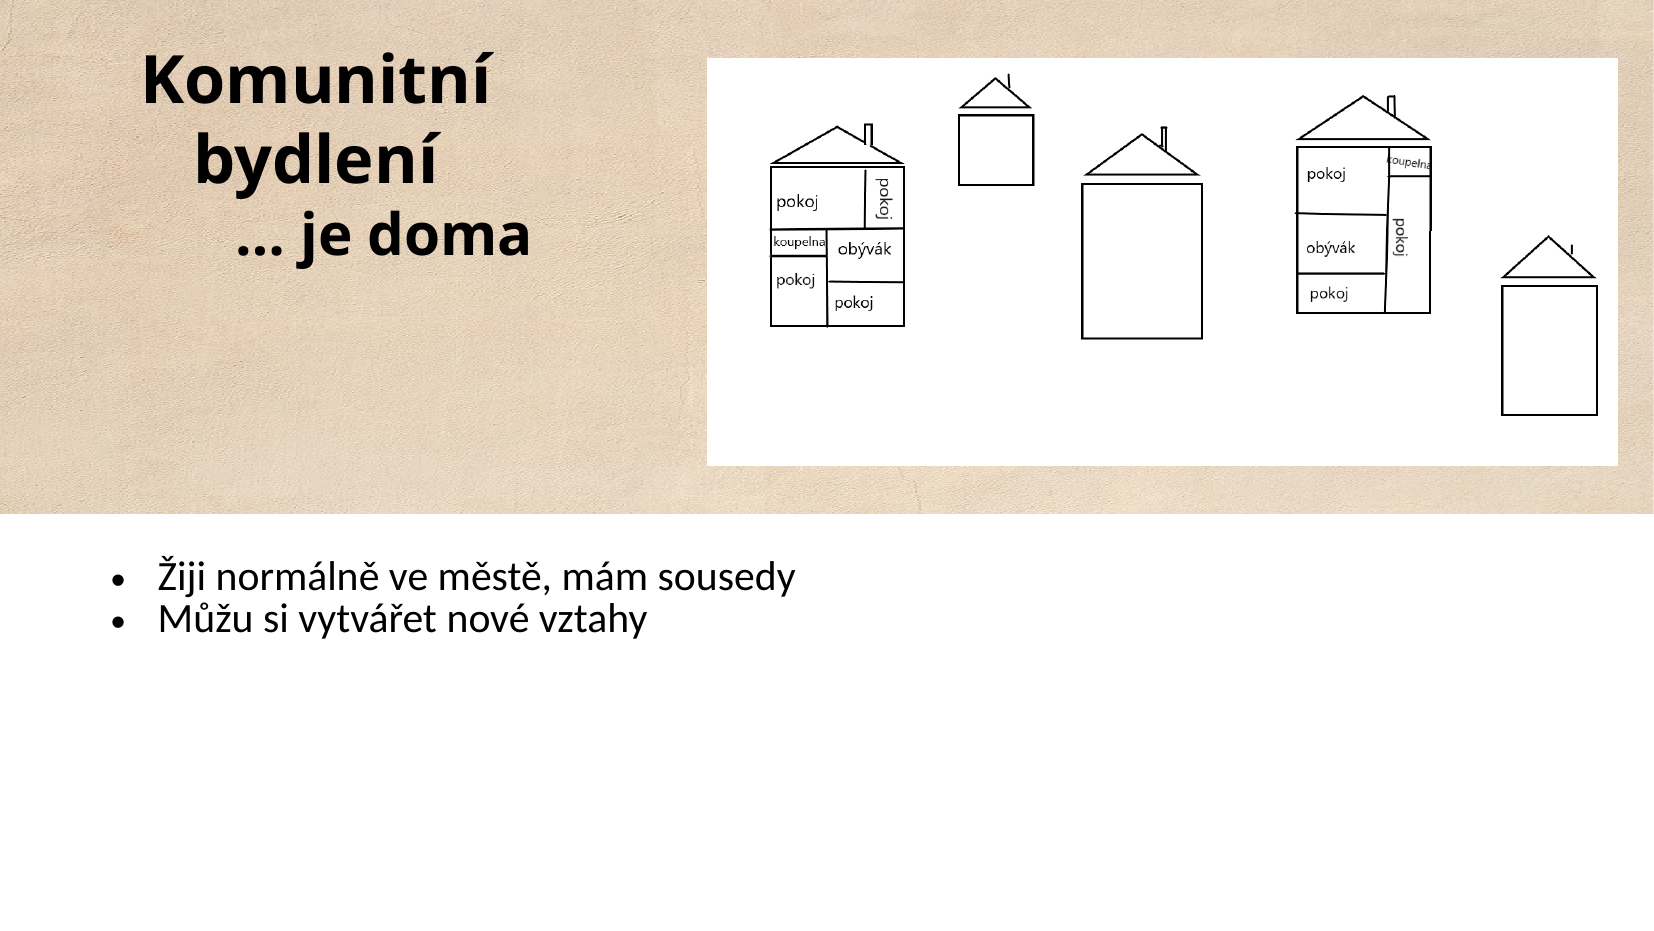

# Komunitní bydlení … je doma
Žiji normálně ve městě, mám sousedy
Můžu si vytvářet nové vztahy